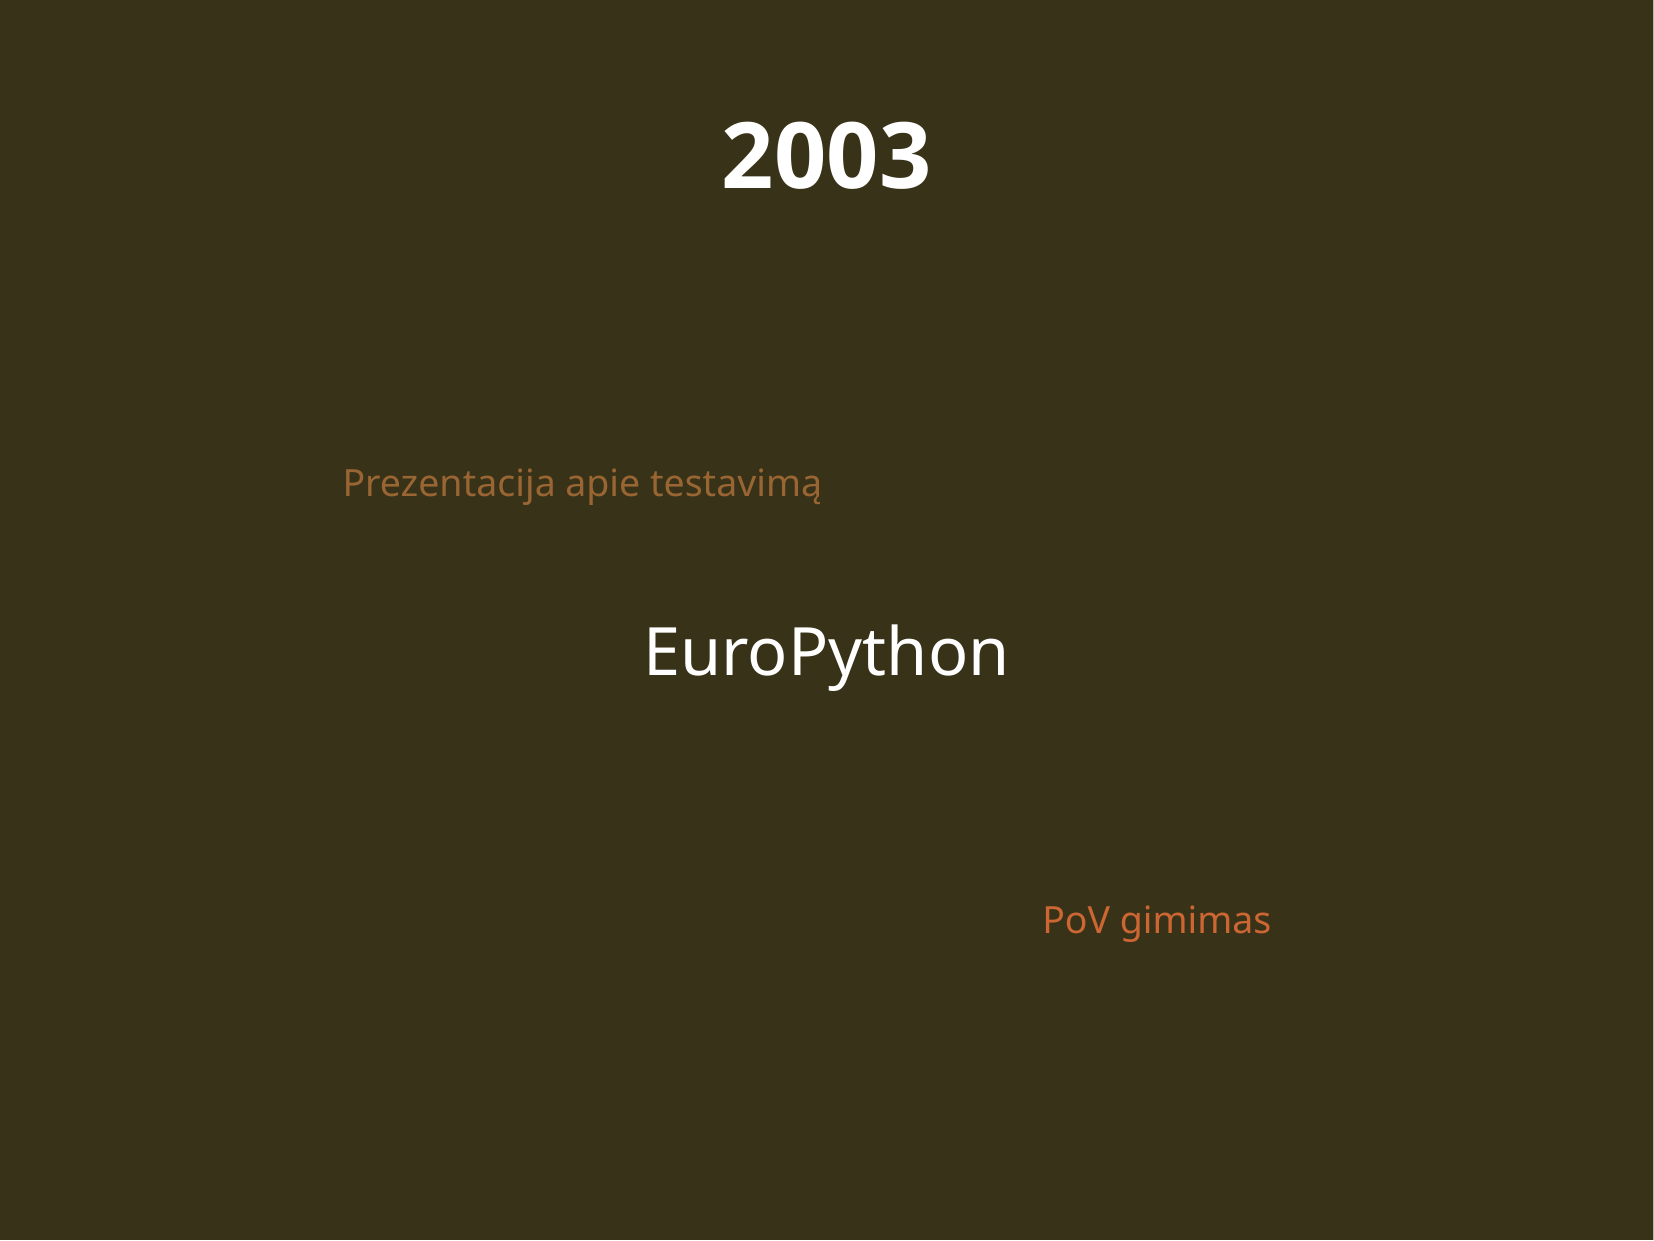

# 2003
EuroPython
Prezentacija apie testavimą
PoV gimimas